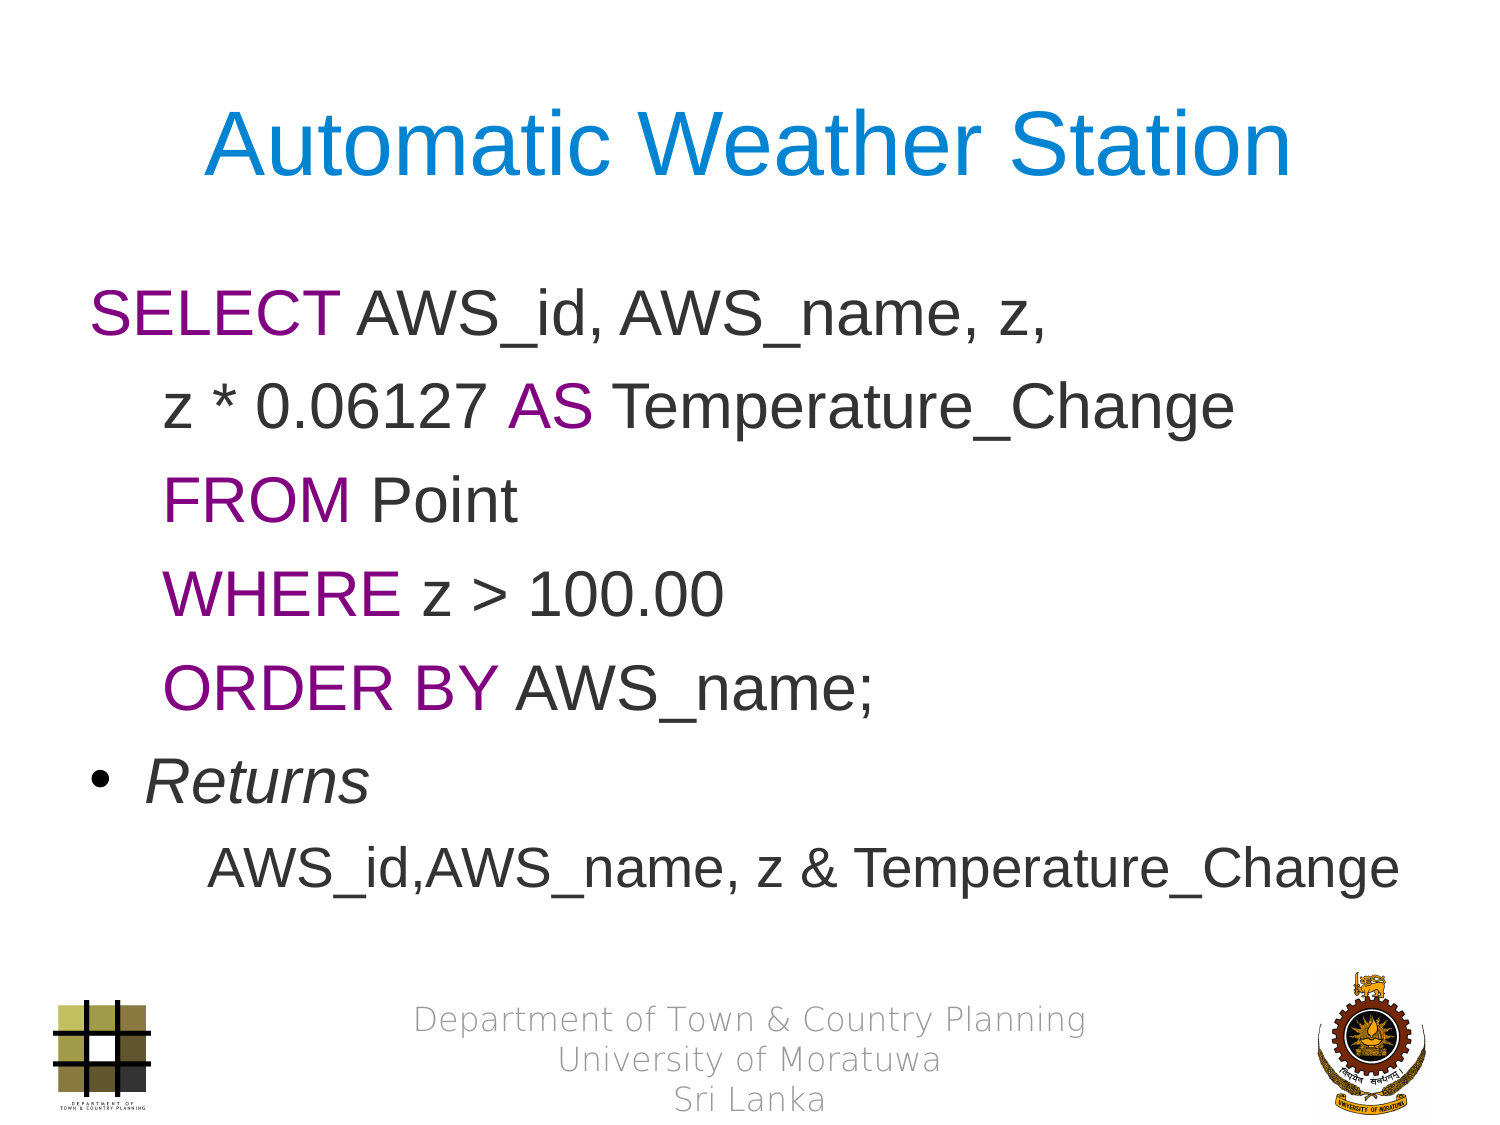

# Automatic Weather Station
SELECT AWS_id, AWS_name, z,
 z * 0.06127 AS Temperature_Change
 FROM Point
 WHERE z > 100.00
 ORDER BY AWS_name;
Returns
AWS_id,AWS_name, z & Temperature_Change